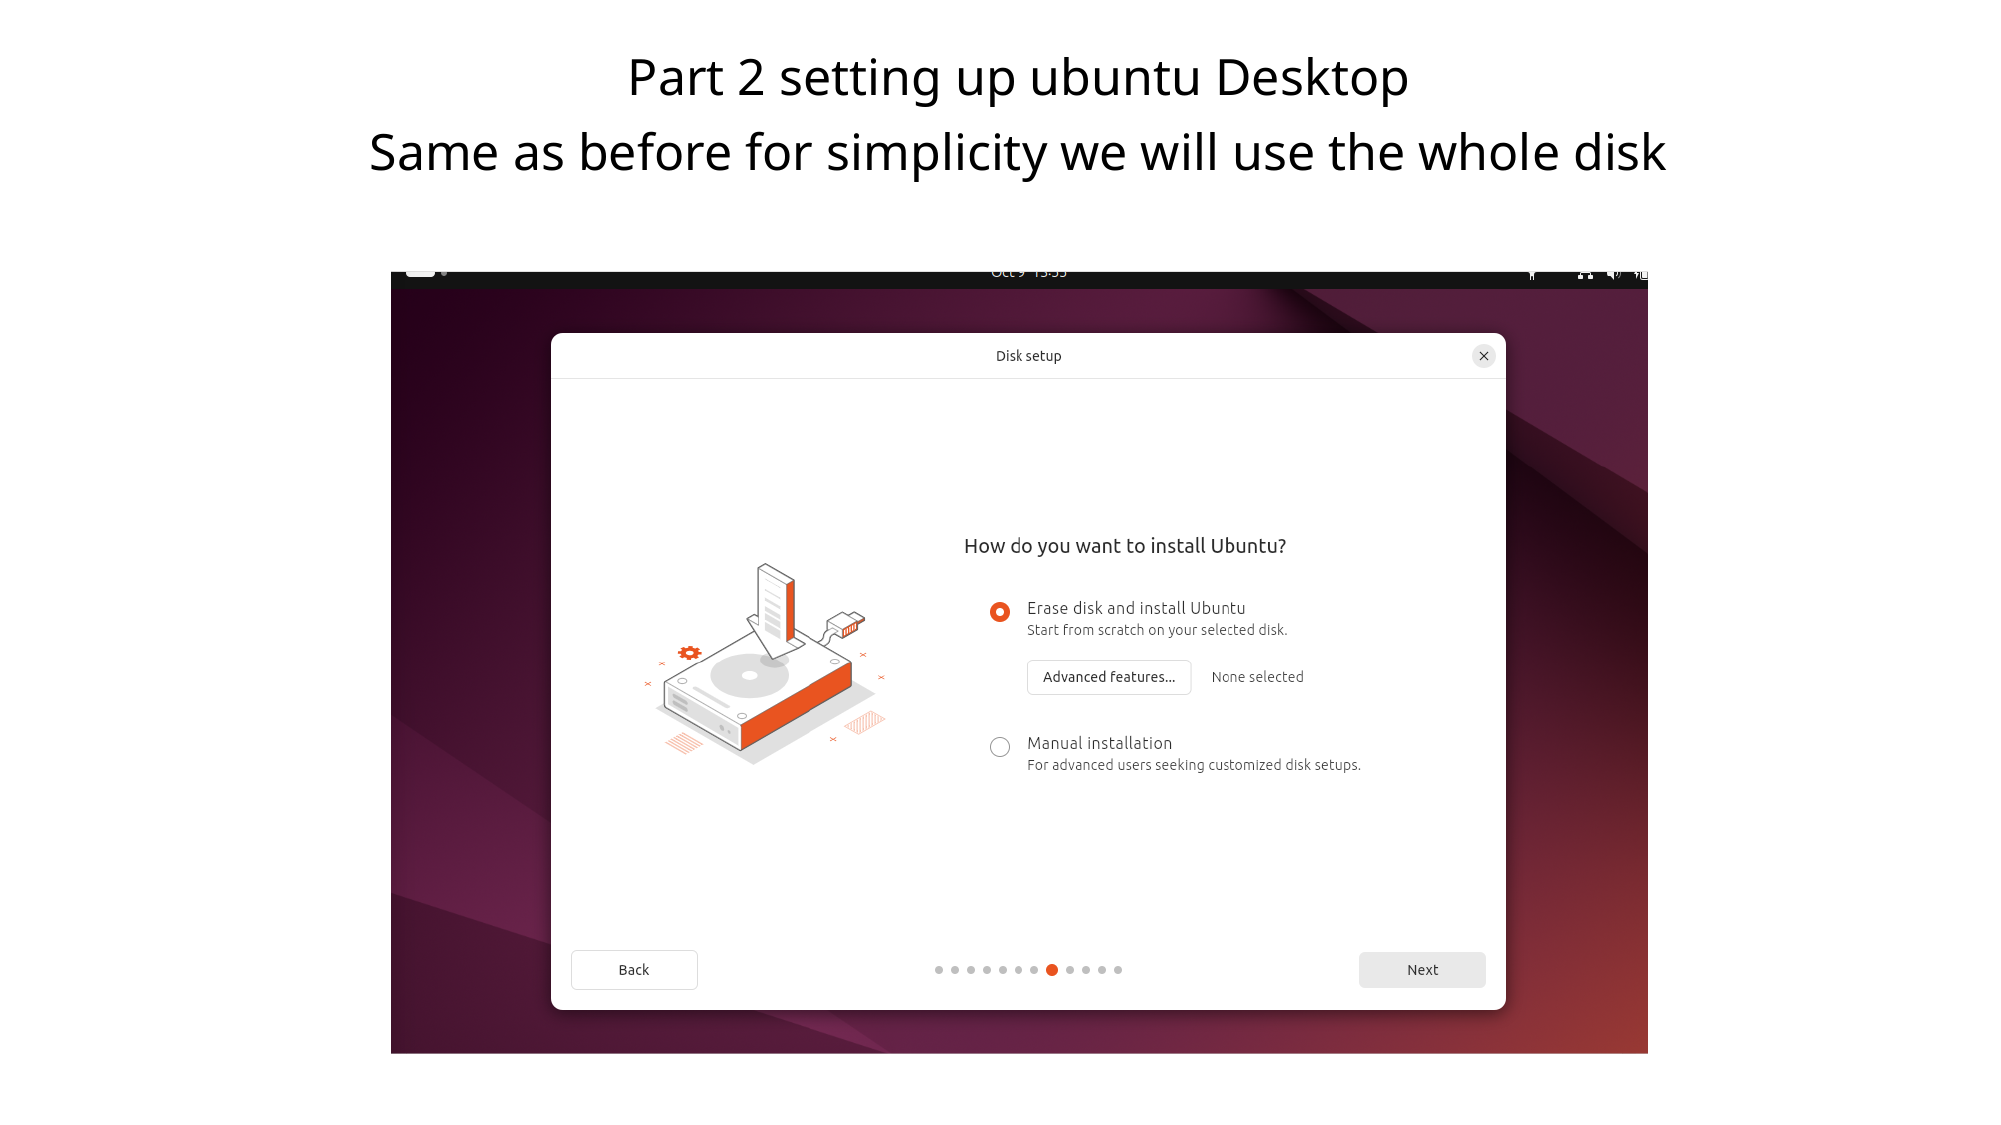

# Part 2 setting up ubuntu Desktop
Same as before for simplicity we will use the whole disk